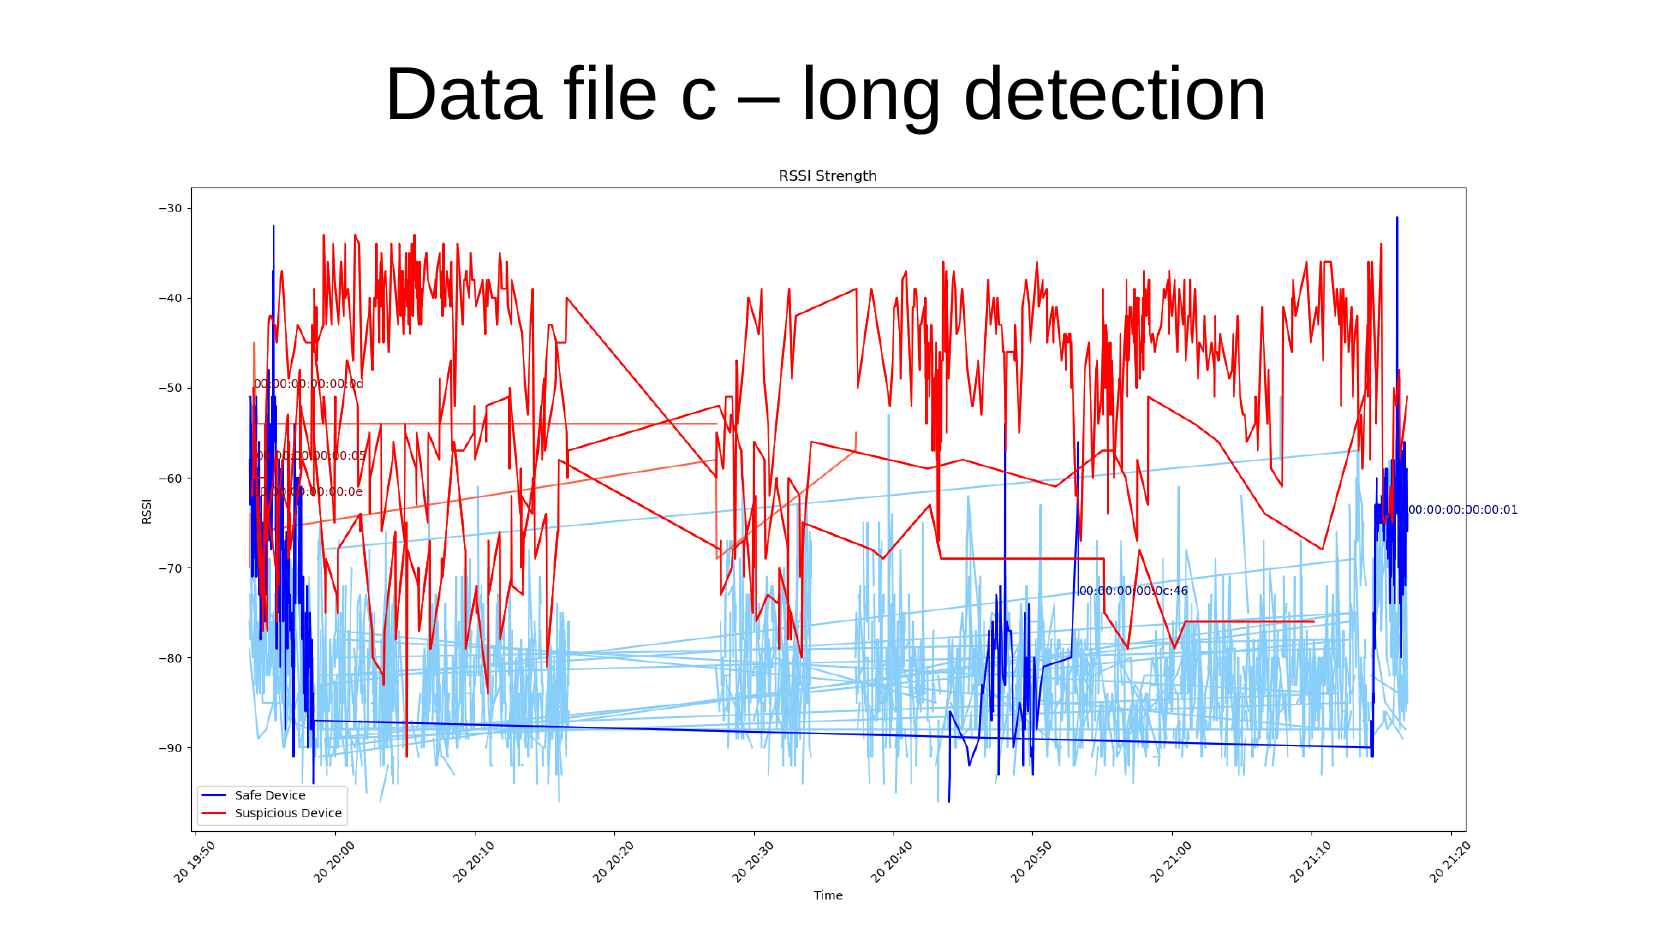

# Data file c – long detection